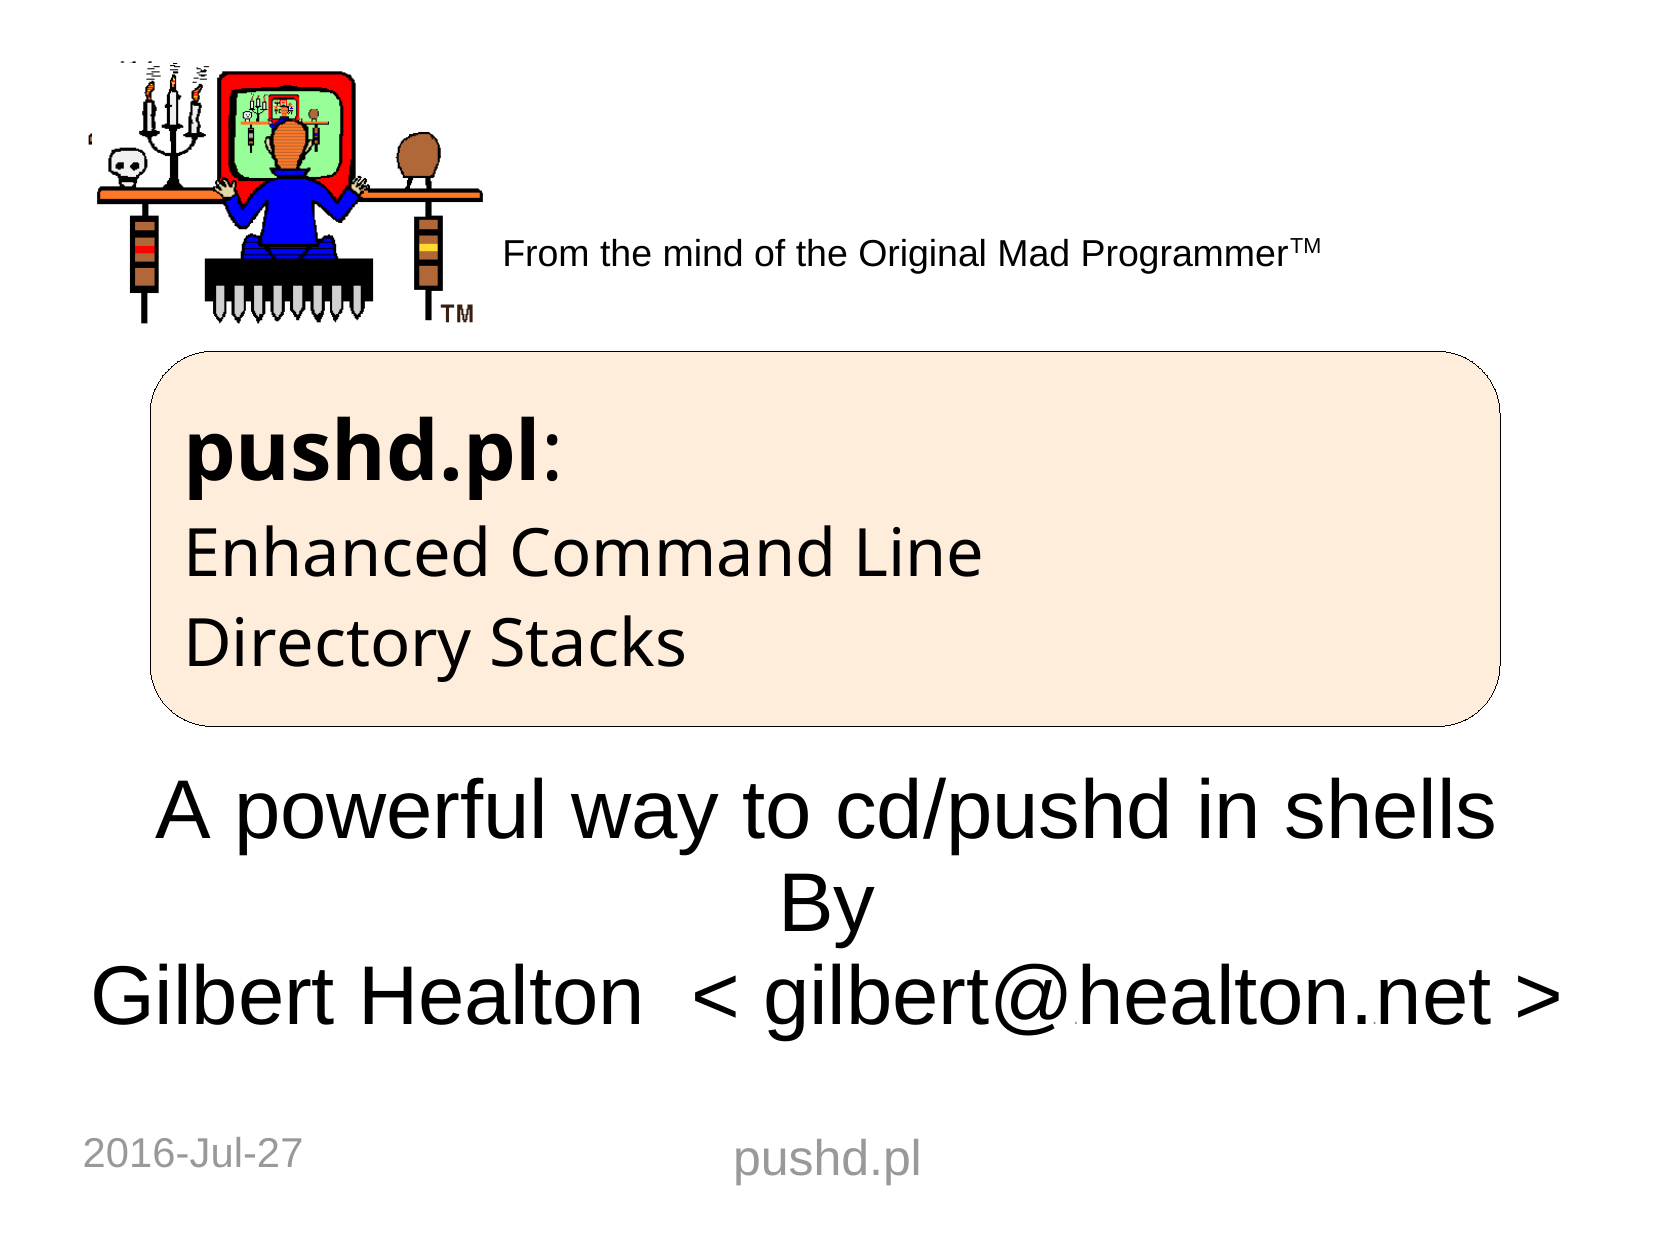

From the mind of the Original Mad Programmer TM
pushd.pl:
Enhanced Command Line
Directory Stacks
A powerful way to cd/pushd in shells
By
Gilbert Healton < gilbert@xhealton.xnet >